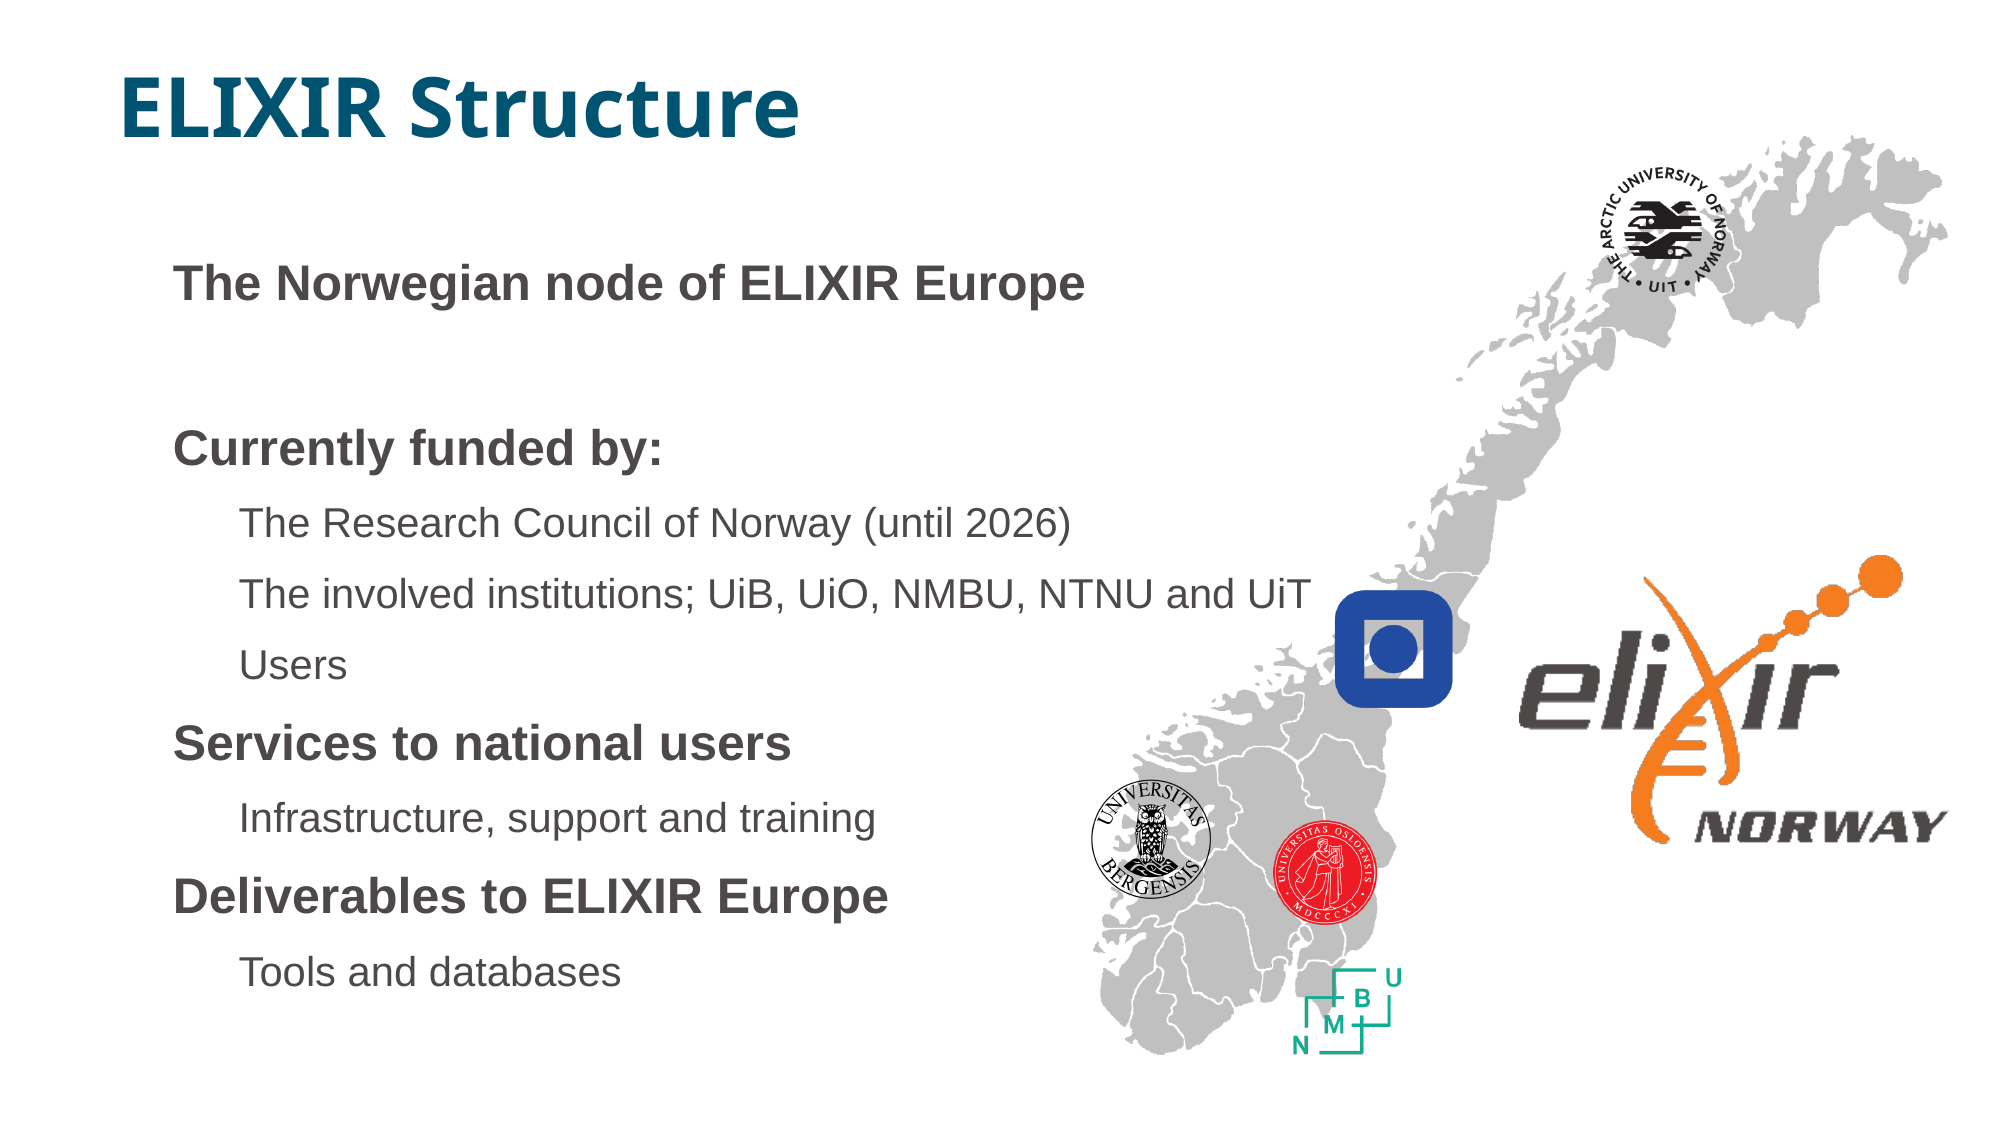

# ELIXIR Structure
The Norwegian node of ELIXIR Europe
Currently funded by:
The Research Council of Norway (until 2026)
The involved institutions; UiB, UiO, NMBU, NTNU and UiT
Users
Services to national users
Infrastructure, support and training
Deliverables to ELIXIR Europe
Tools and databases